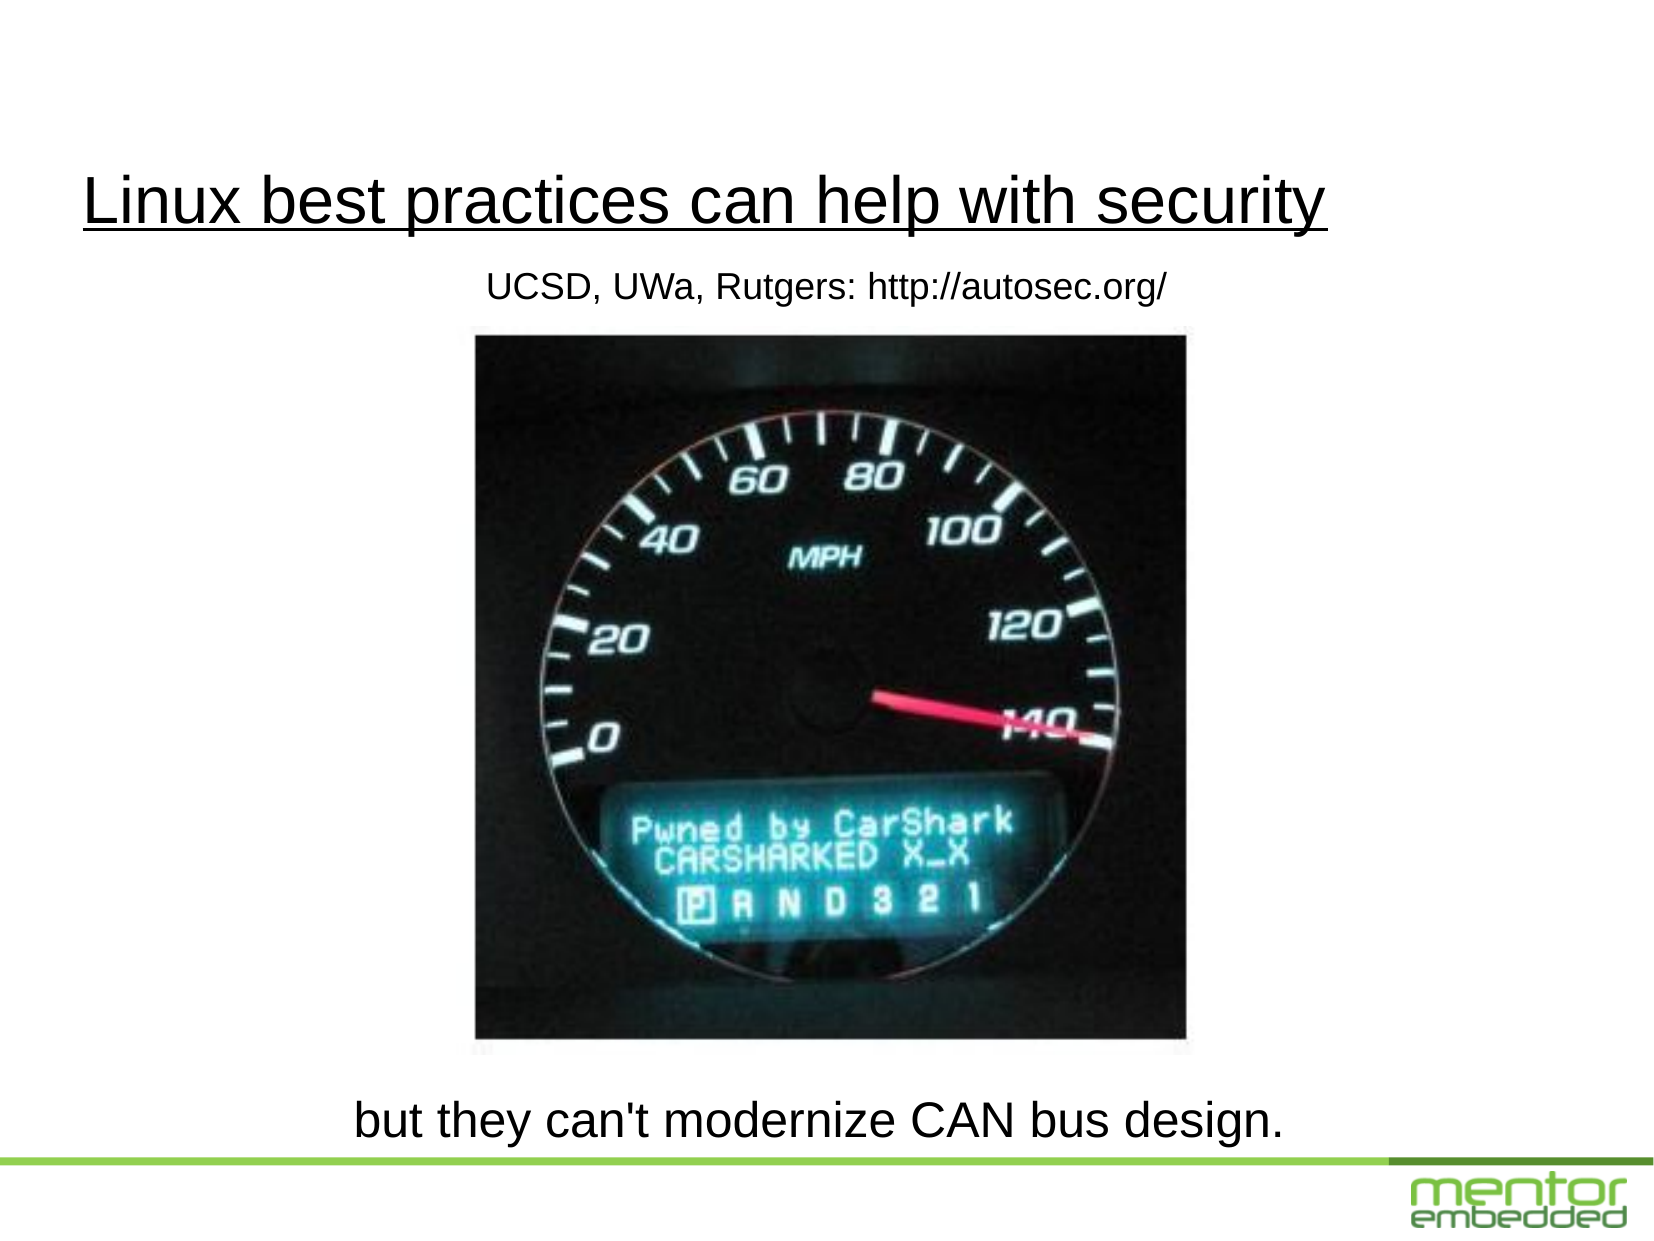

# Linux best practices can help with security
UCSD, UWa, Rutgers: http://autosec.org/
but they can't modernize CAN bus design.